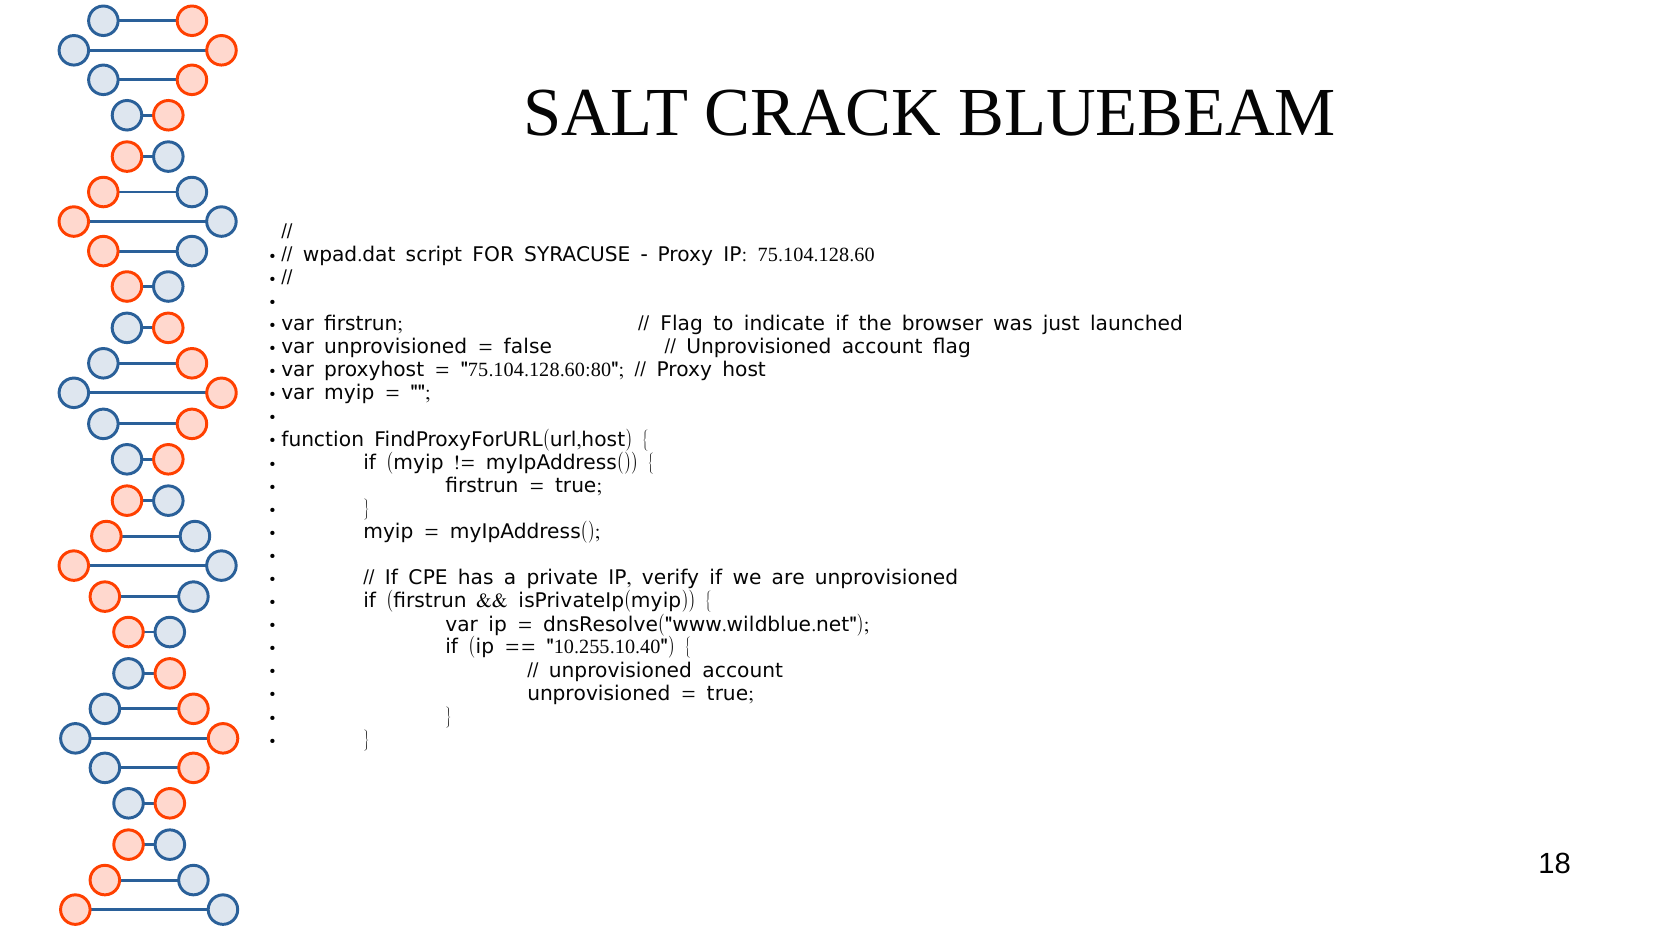

# SALT CRACK BLUEBEAM
//
// wpad.dat script FOR SYRACUSE - Proxy IP: 75.104.128.60
//
var firstrun; // Flag to indicate if the browser was just launched
var unprovisioned = false // Unprovisioned account flag
var proxyhost = "75.104.128.60:80"; // Proxy host
var myip = "";
function FindProxyForURL(url,host) {
 if (myip != myIpAddress()) {
 firstrun = true;
 }
 myip = myIpAddress();
 // If CPE has a private IP, verify if we are unprovisioned
 if (firstrun && isPrivateIp(myip)) {
 var ip = dnsResolve("www.wildblue.net");
 if (ip == "10.255.10.40") {
 // unprovisioned account
 unprovisioned = true;
 }
 }
18